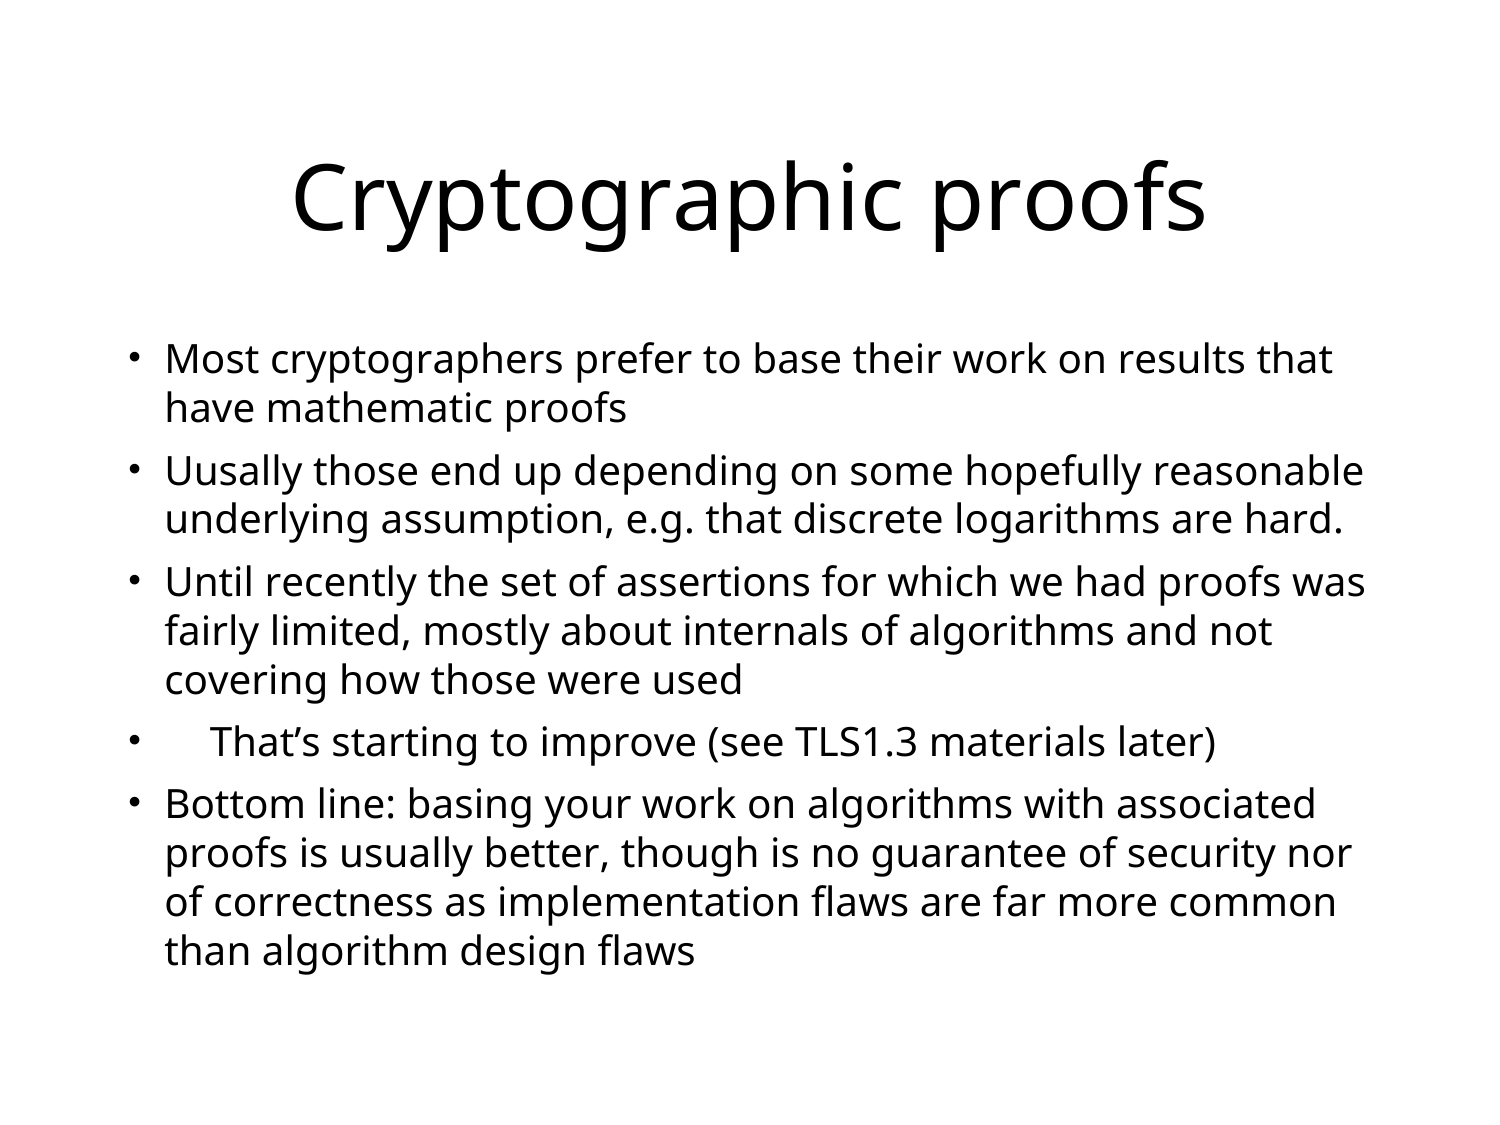

# Cryptographic proofs
Most cryptographers prefer to base their work on results that have mathematic proofs
Uusally those end up depending on some hopefully reasonable underlying assumption, e.g. that discrete logarithms are hard.
Until recently the set of assertions for which we had proofs was fairly limited, mostly about internals of algorithms and not covering how those were used
That’s starting to improve (see TLS1.3 materials later)
Bottom line: basing your work on algorithms with associated proofs is usually better, though is no guarantee of security nor of correctness as implementation flaws are far more common than algorithm design flaws